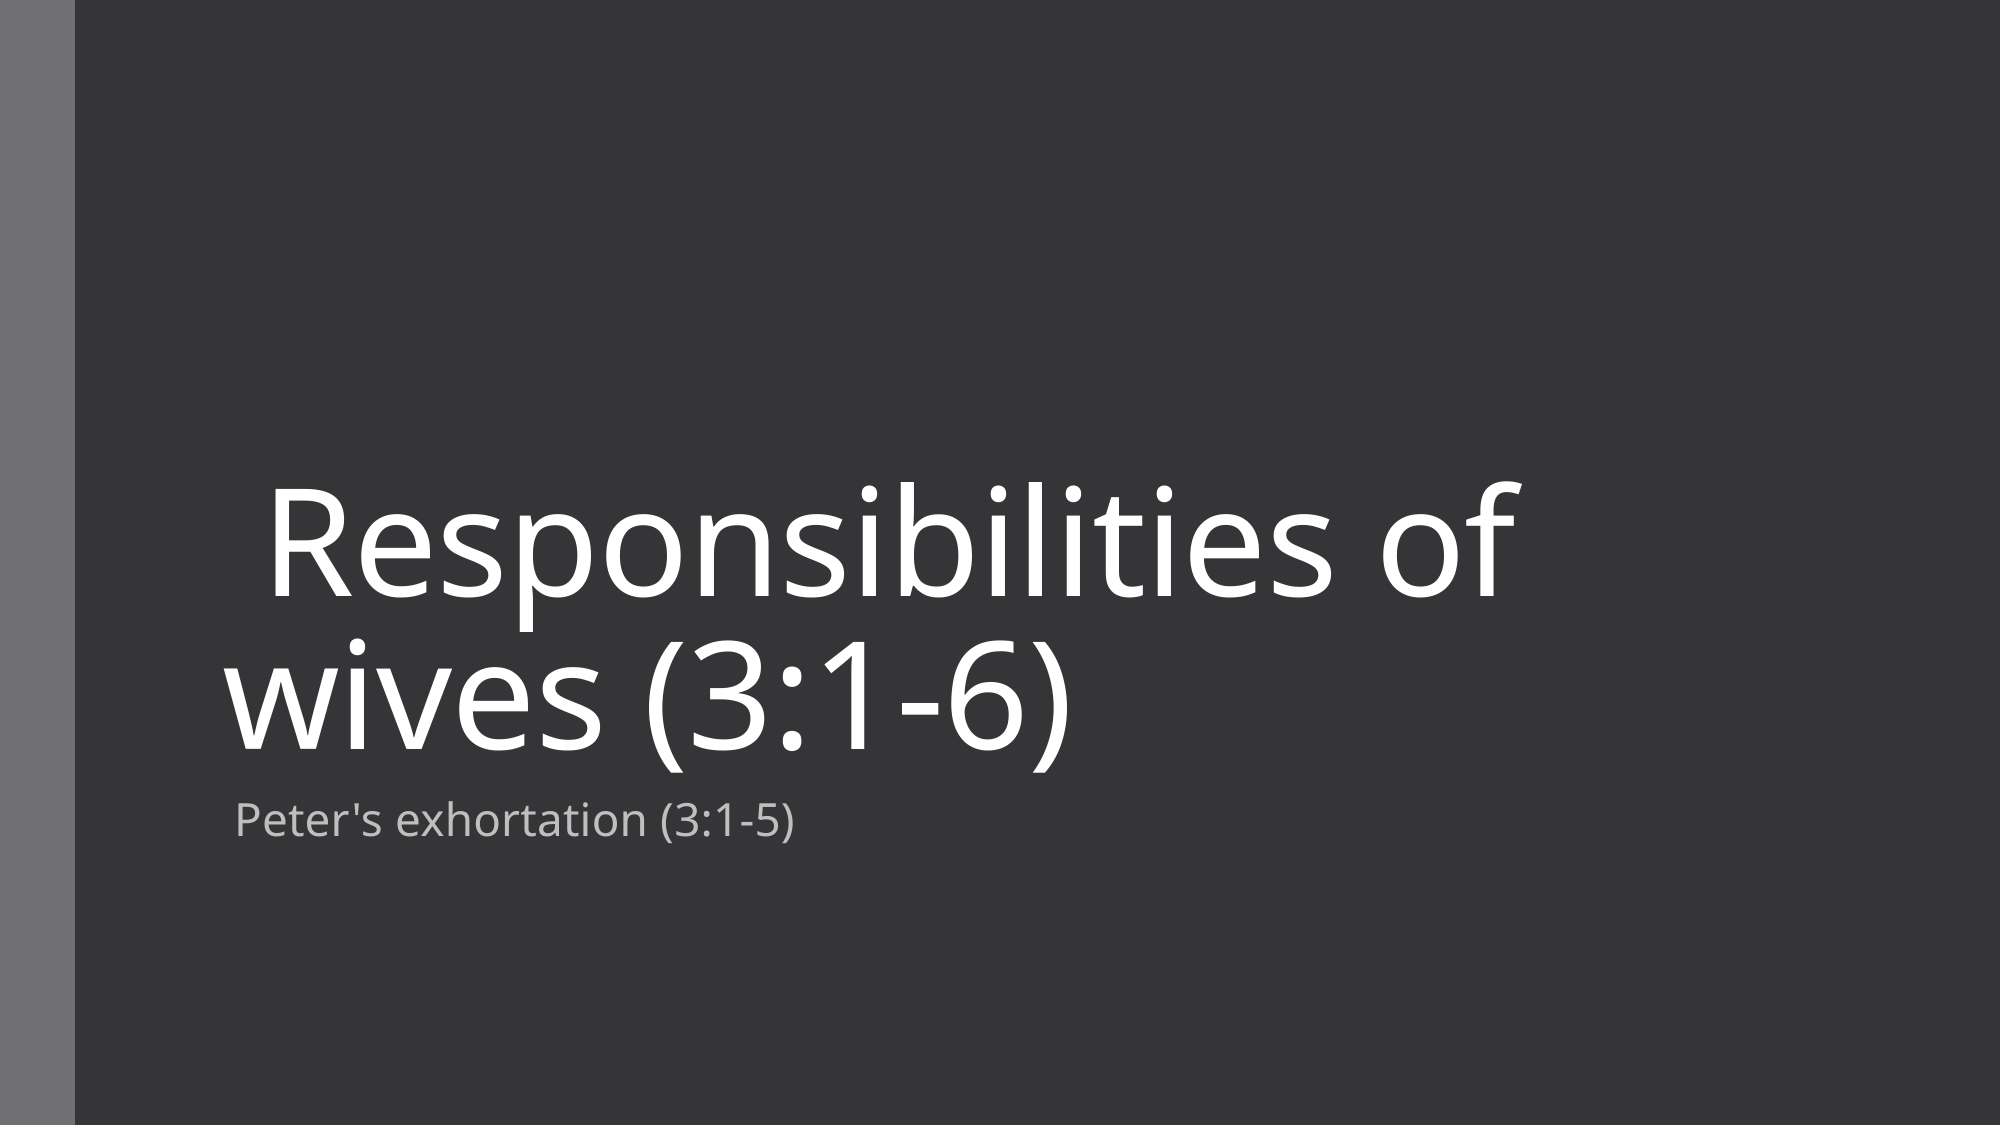

# Responsibilities of wives (3:1-6)
 Peter's exhortation (3:1-5)